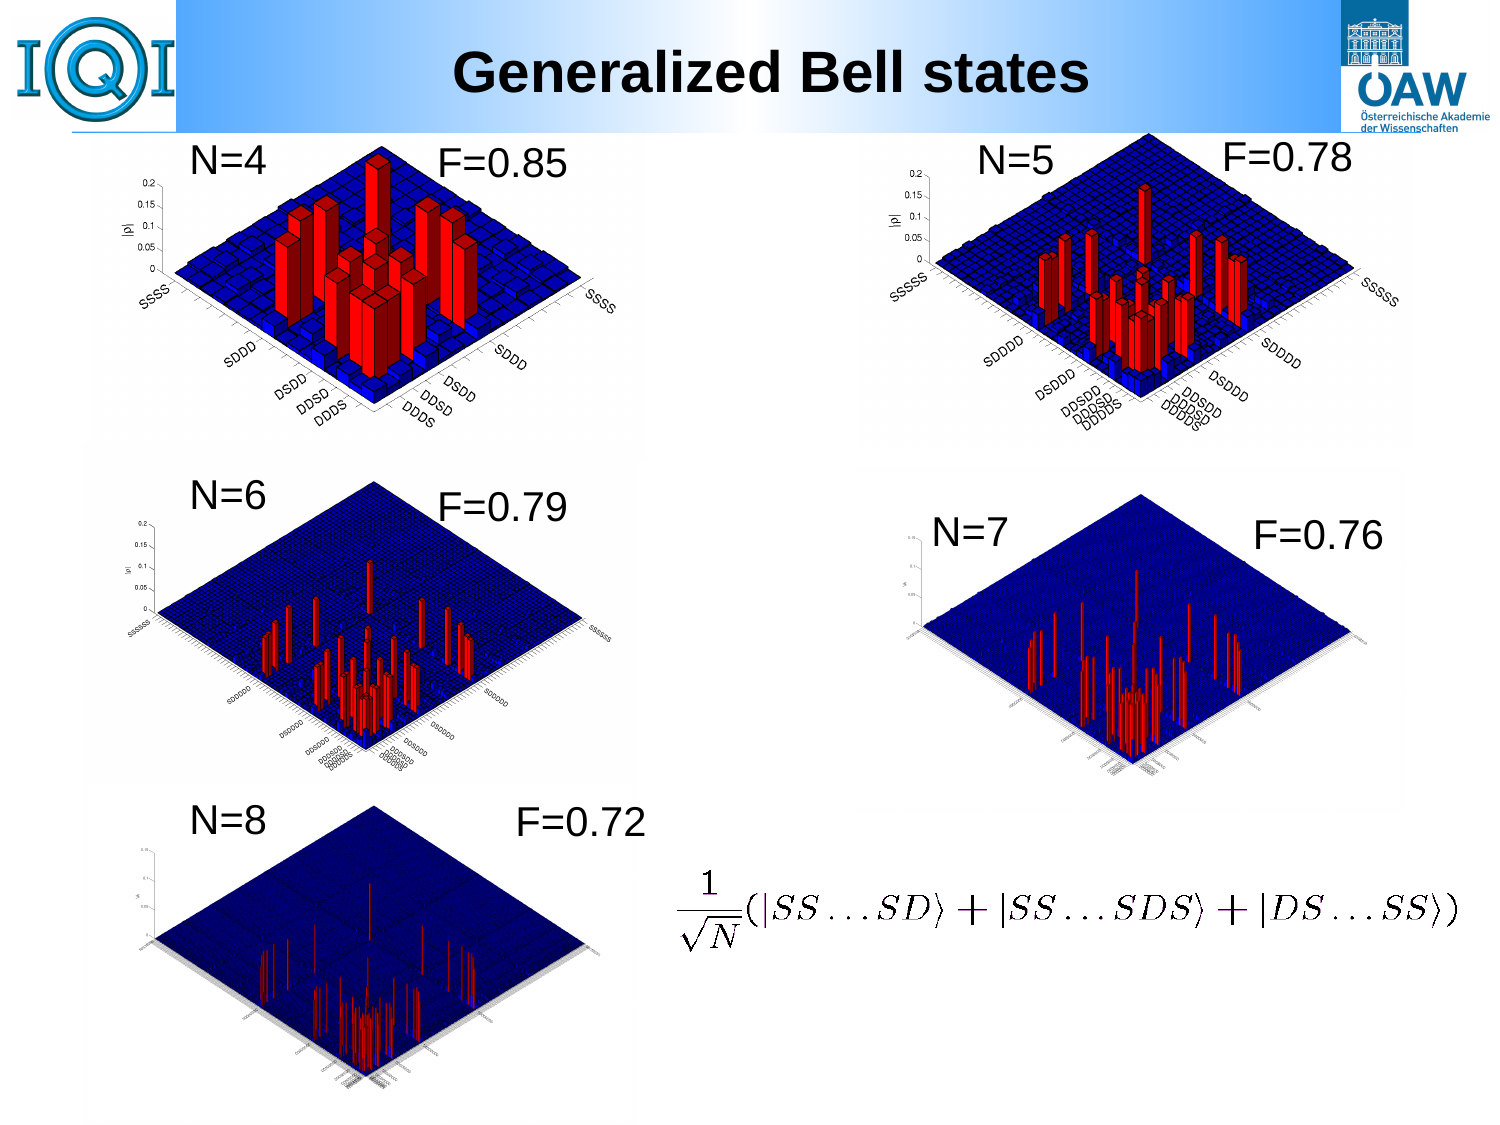

Generalized Bell states
F=0.78
N=5
N=4
F=0.85
N=6
F=0.79
N=7
F=0.76
N=8
F=0.72